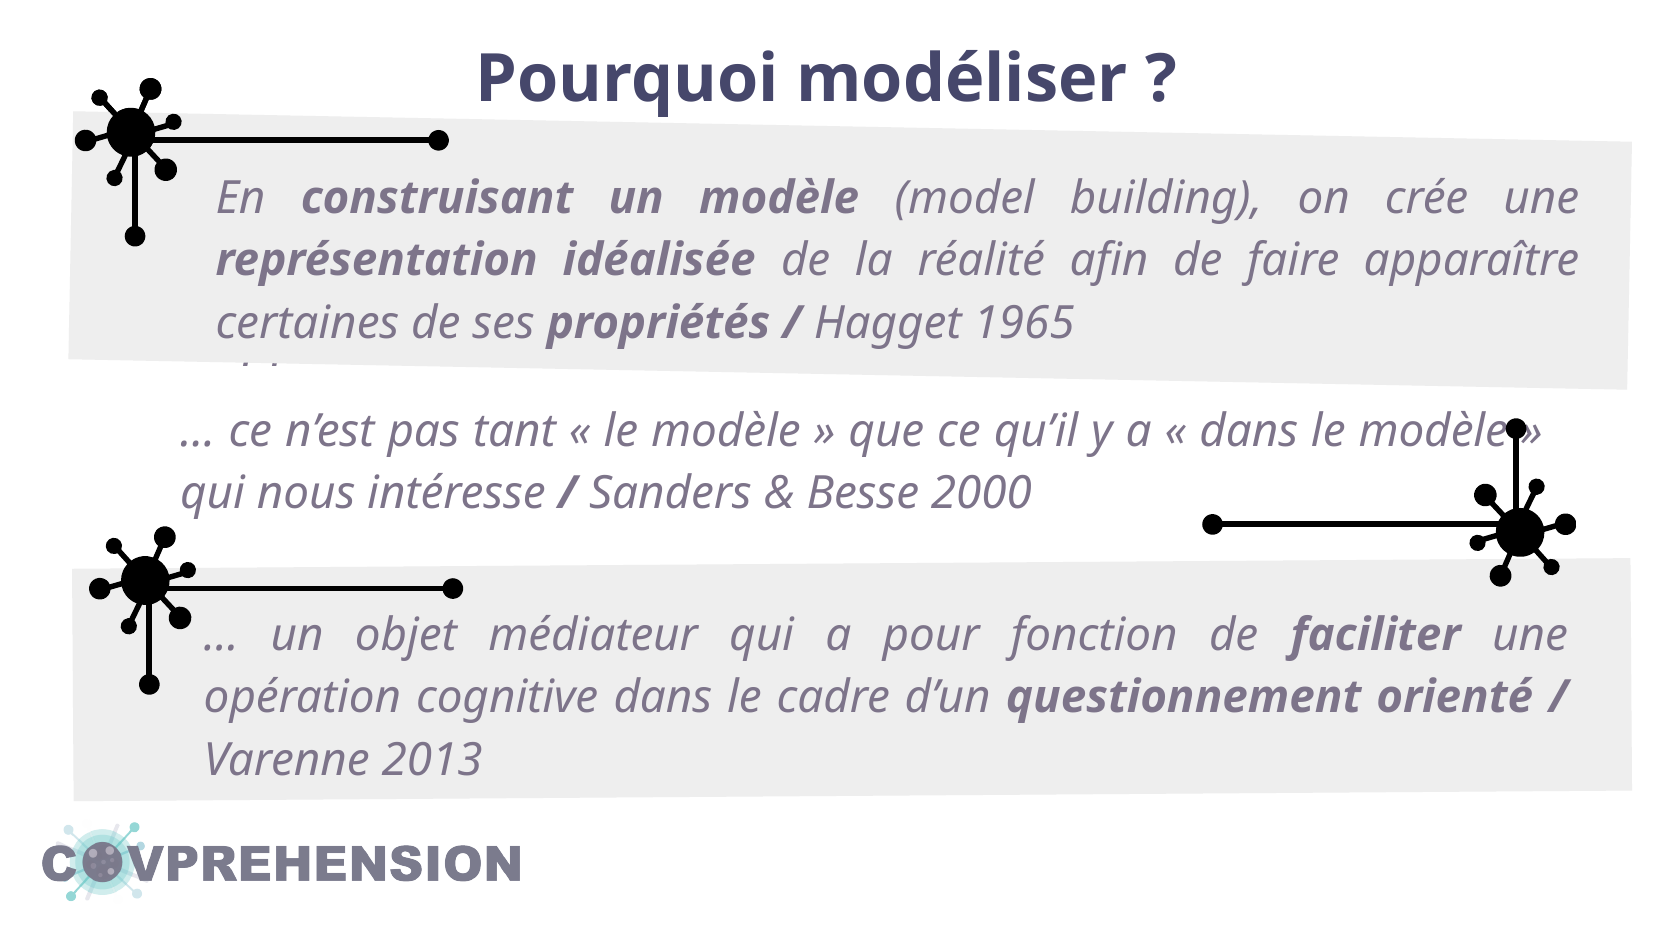

# Pourquoi modéliser ?
En construisant un modèle (model building), on crée une représentation idéalisée de la réalité afin de faire apparaître certaines de ses propriétés / Hagget 1965
En construisant un modèle (model building), on crée une représentation idéalisée de la réalité afin de faire apparaître certaines de ses propriétés / Hagget 1965
… ce n’est pas tant « le modèle » que ce qu’il y a « dans le modèle » qui nous intéresse / Sanders & Besse 2000
… un objet médiateur qui a pour fonction de faciliter une opération cognitive dans le cadre d’un questionnement orienté / Varenne 2013